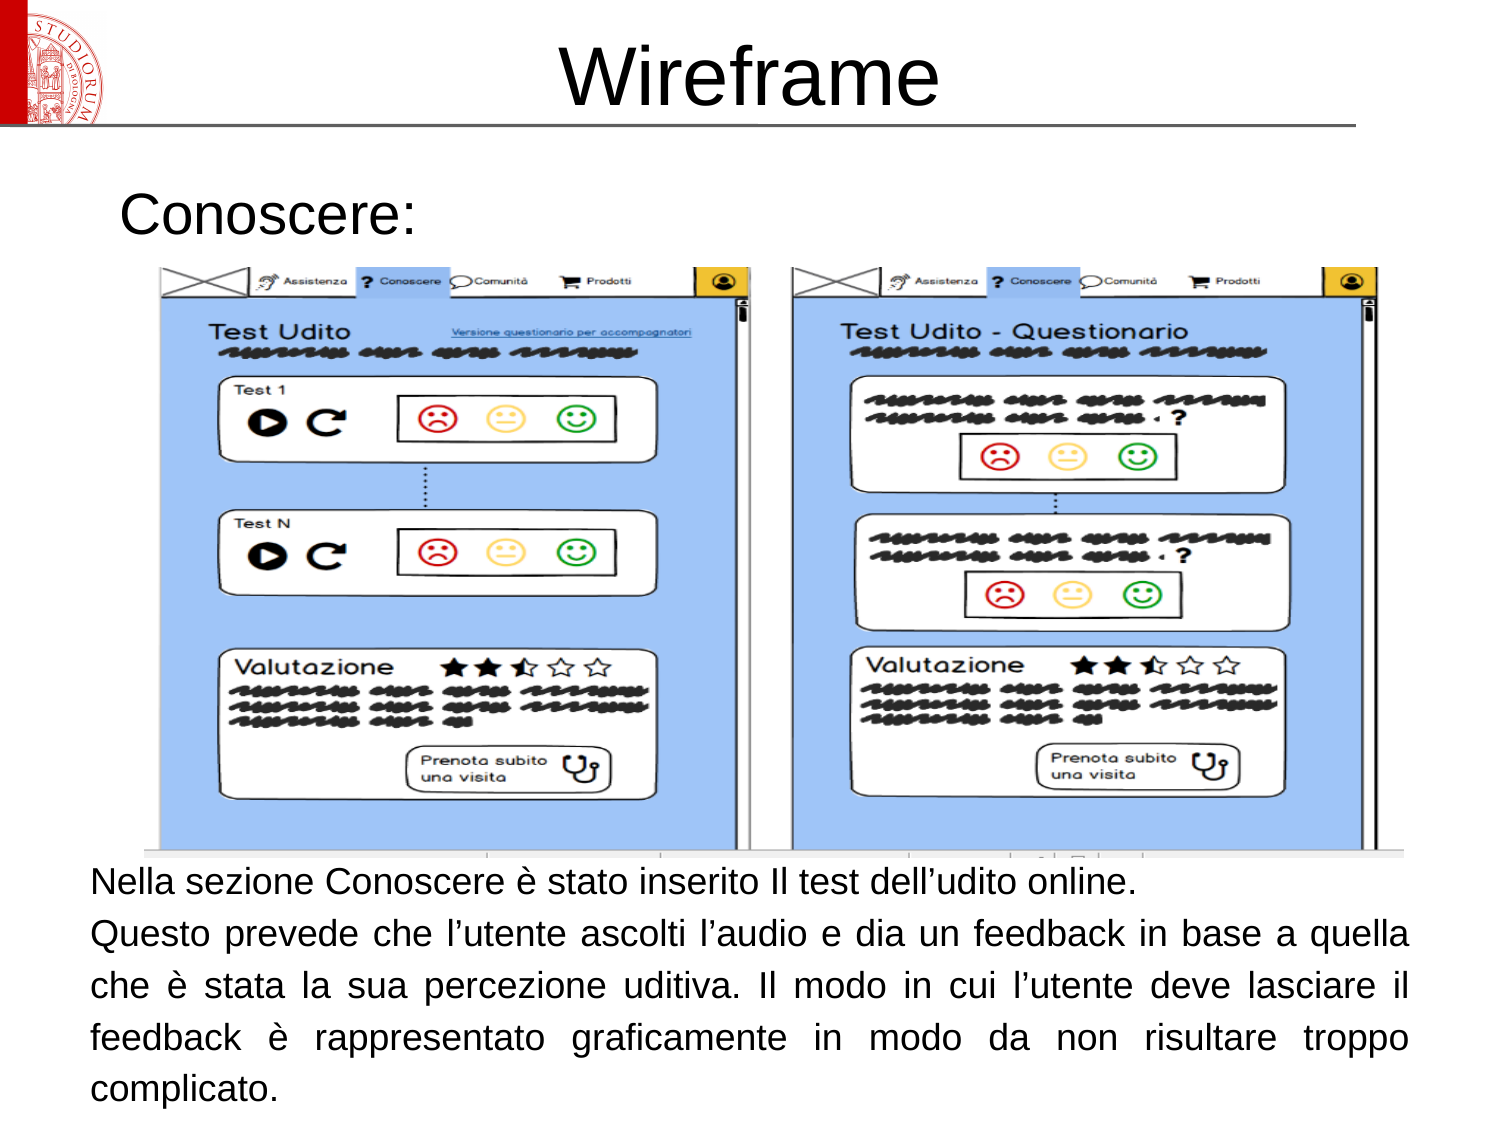

# Wireframe
Conoscere:
Nella sezione Conoscere è stato inserito Il test dell’udito online.
Questo prevede che l’utente ascolti l’audio e dia un feedback in base a quella che è stata la sua percezione uditiva. Il modo in cui l’utente deve lasciare il feedback è rappresentato graficamente in modo da non risultare troppo complicato.